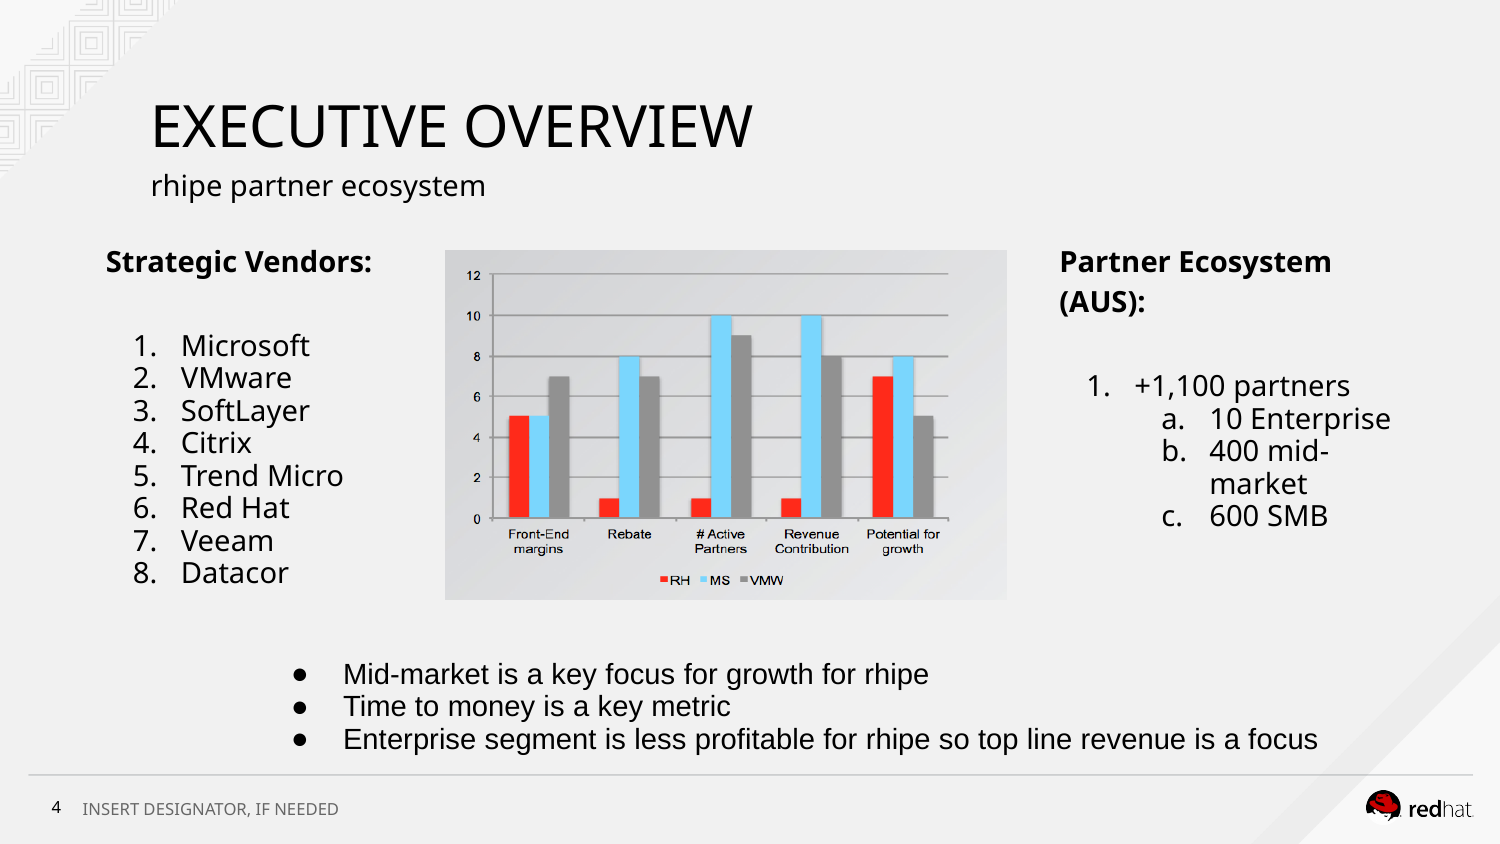

# EXECUTIVE OVERVIEW
rhipe partner ecosystem
Strategic Vendors:
Microsoft
VMware
SoftLayer
Citrix
Trend Micro
Red Hat
Veeam
Datacor
Partner Ecosystem (AUS):
+1,100 partners
10 Enterprise
400 mid-market
600 SMB
Mid-market is a key focus for growth for rhipe
Time to money is a key metric
Enterprise segment is less profitable for rhipe so top line revenue is a focus